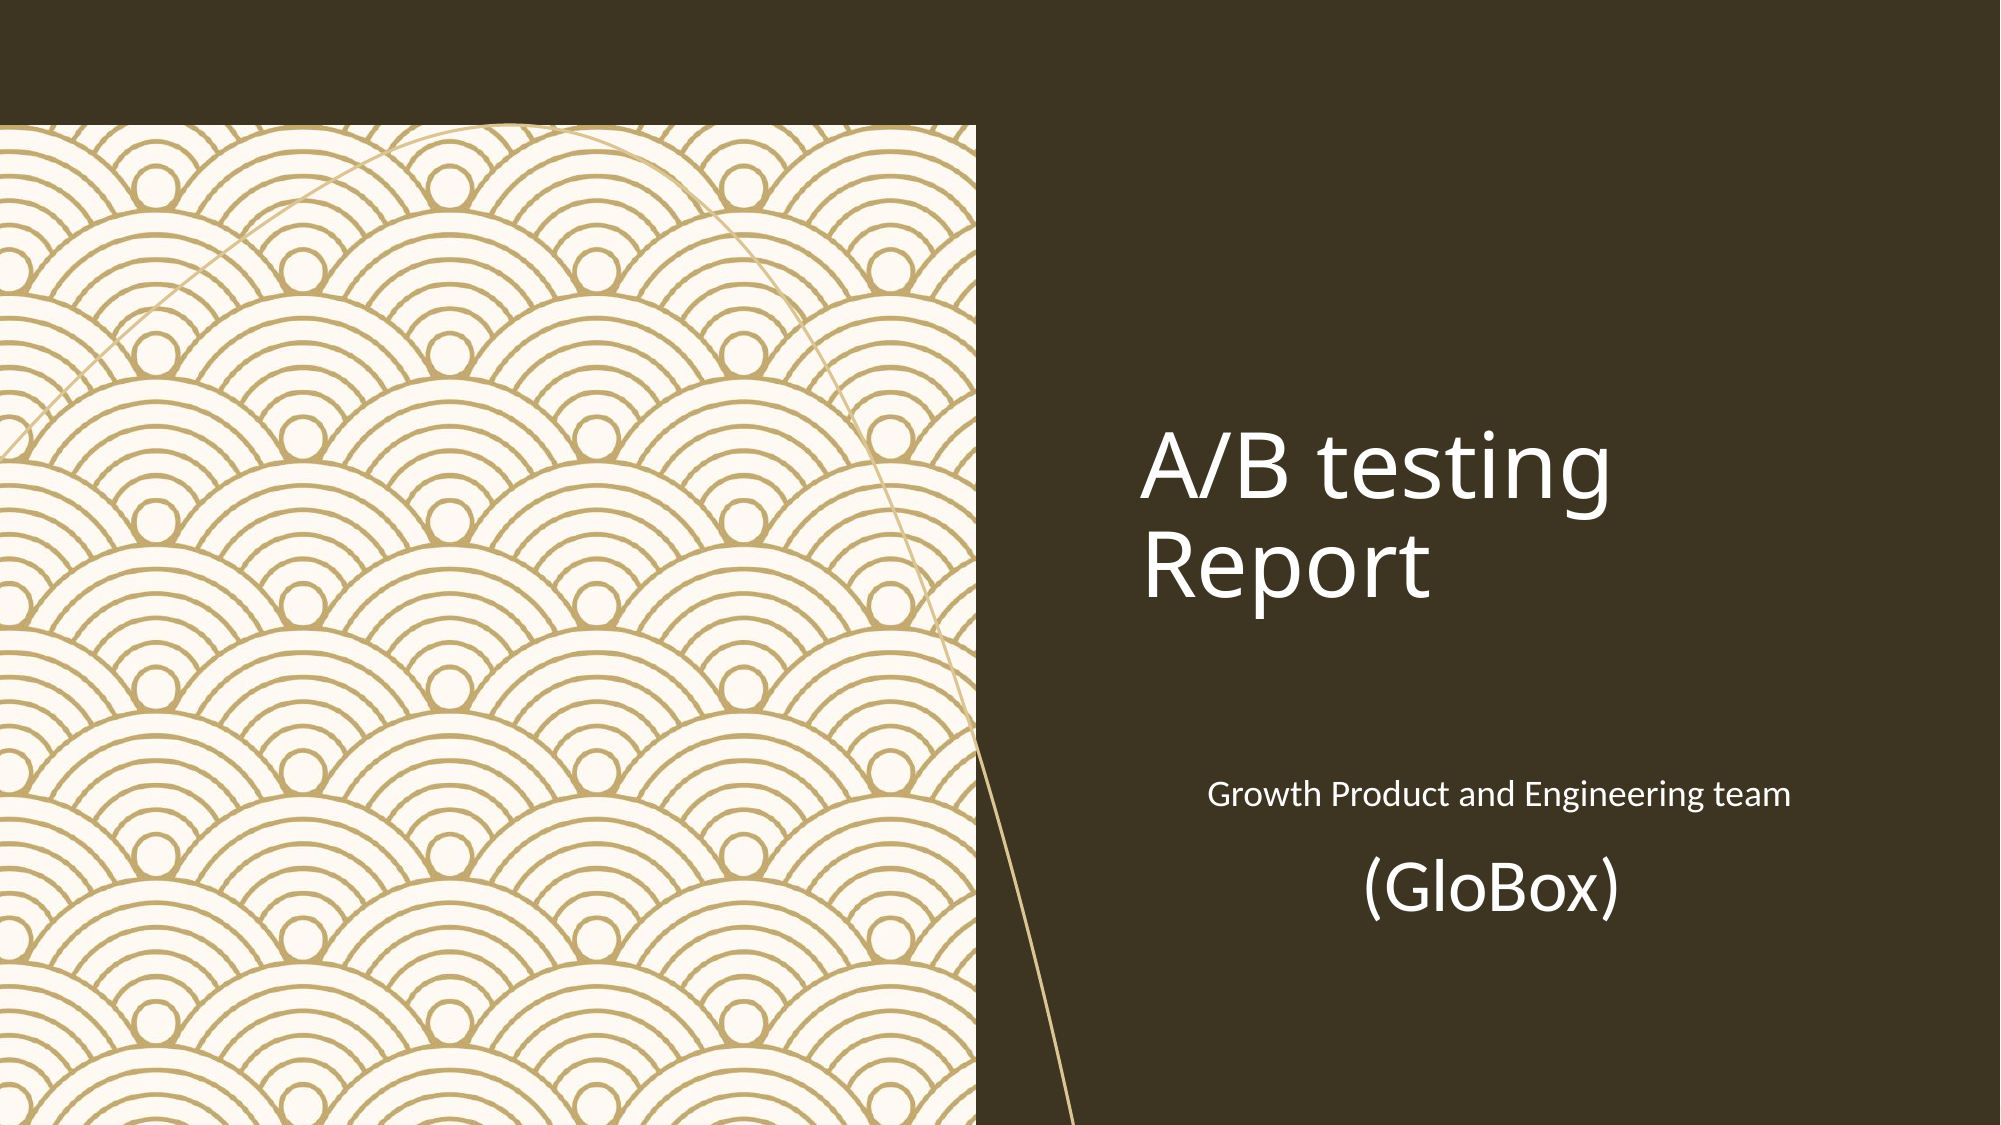

# A/B testing Report
Growth Product and Engineering team (GloBox)